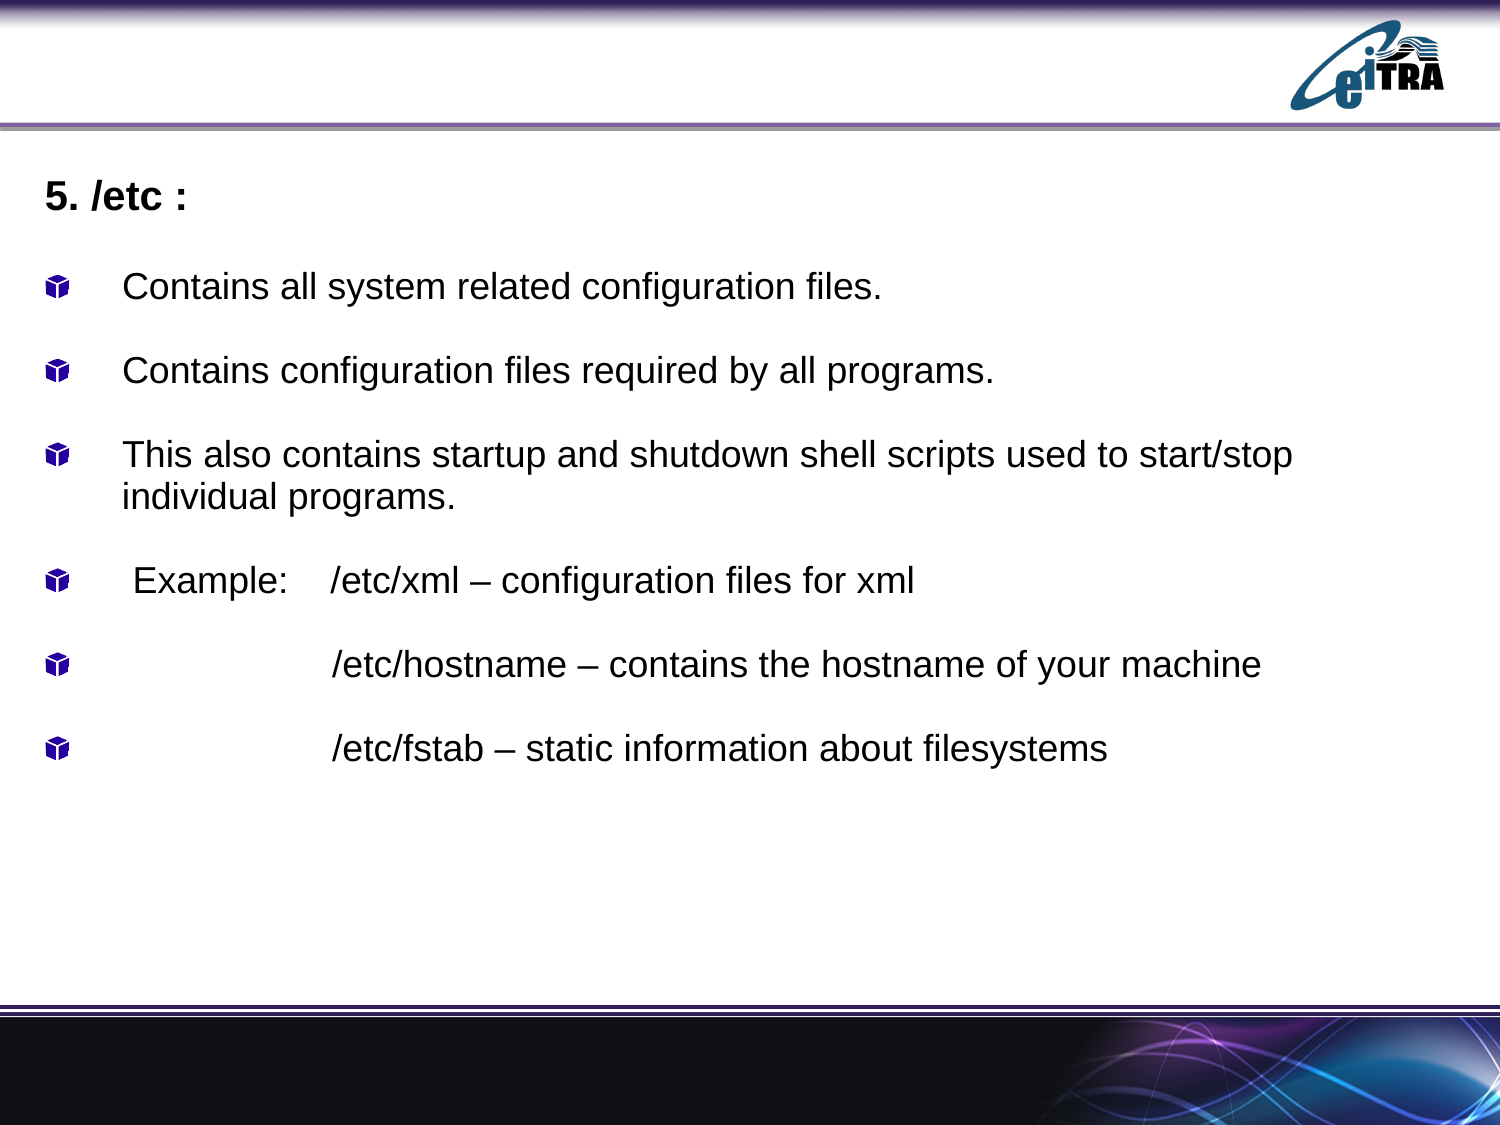

5. /etc :
 Contains all system related configuration files.
 Contains configuration files required by all programs.
 This also contains startup and shutdown shell scripts used to start/stop individual programs.
 Example: /etc/xml – configuration files for xml
 /etc/hostname – contains the hostname of your machine
 /etc/fstab – static information about filesystems